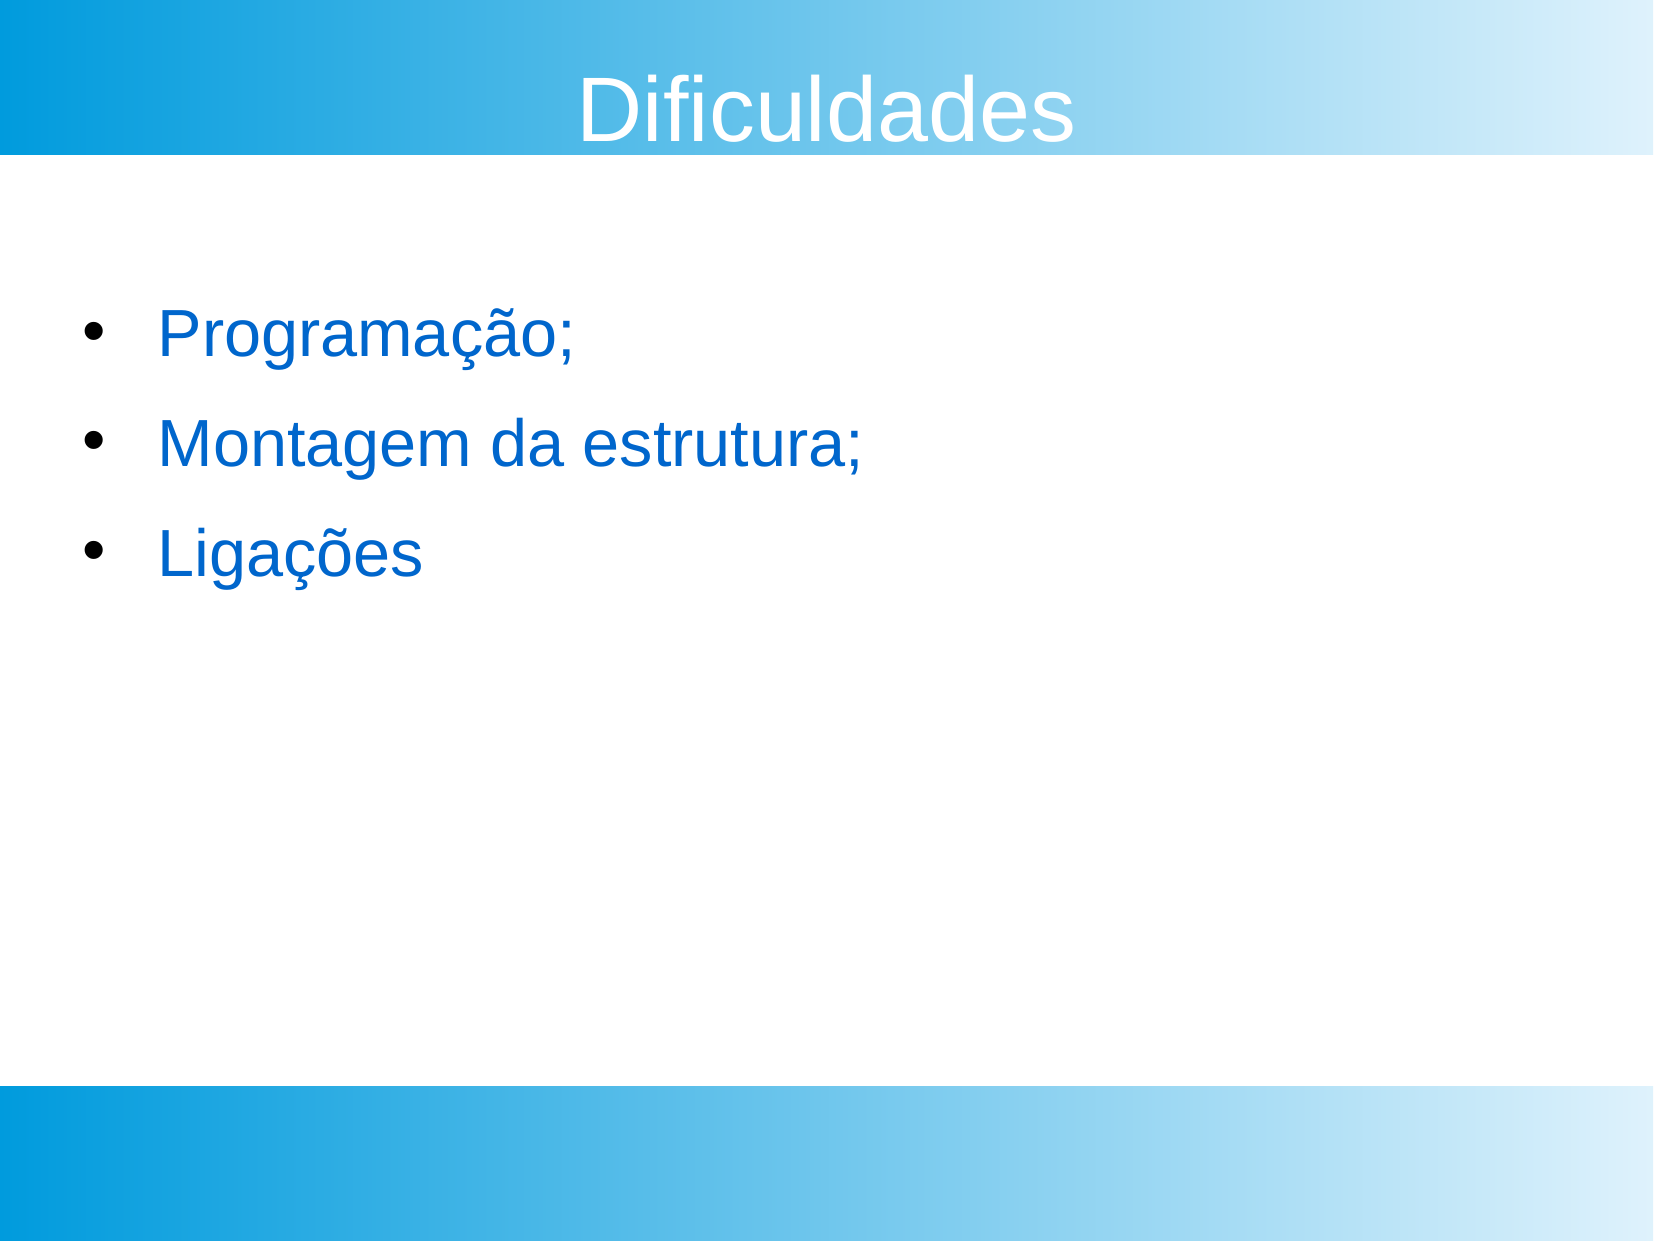

# Dificuldades
Programação;
Montagem da estrutura;
Ligações